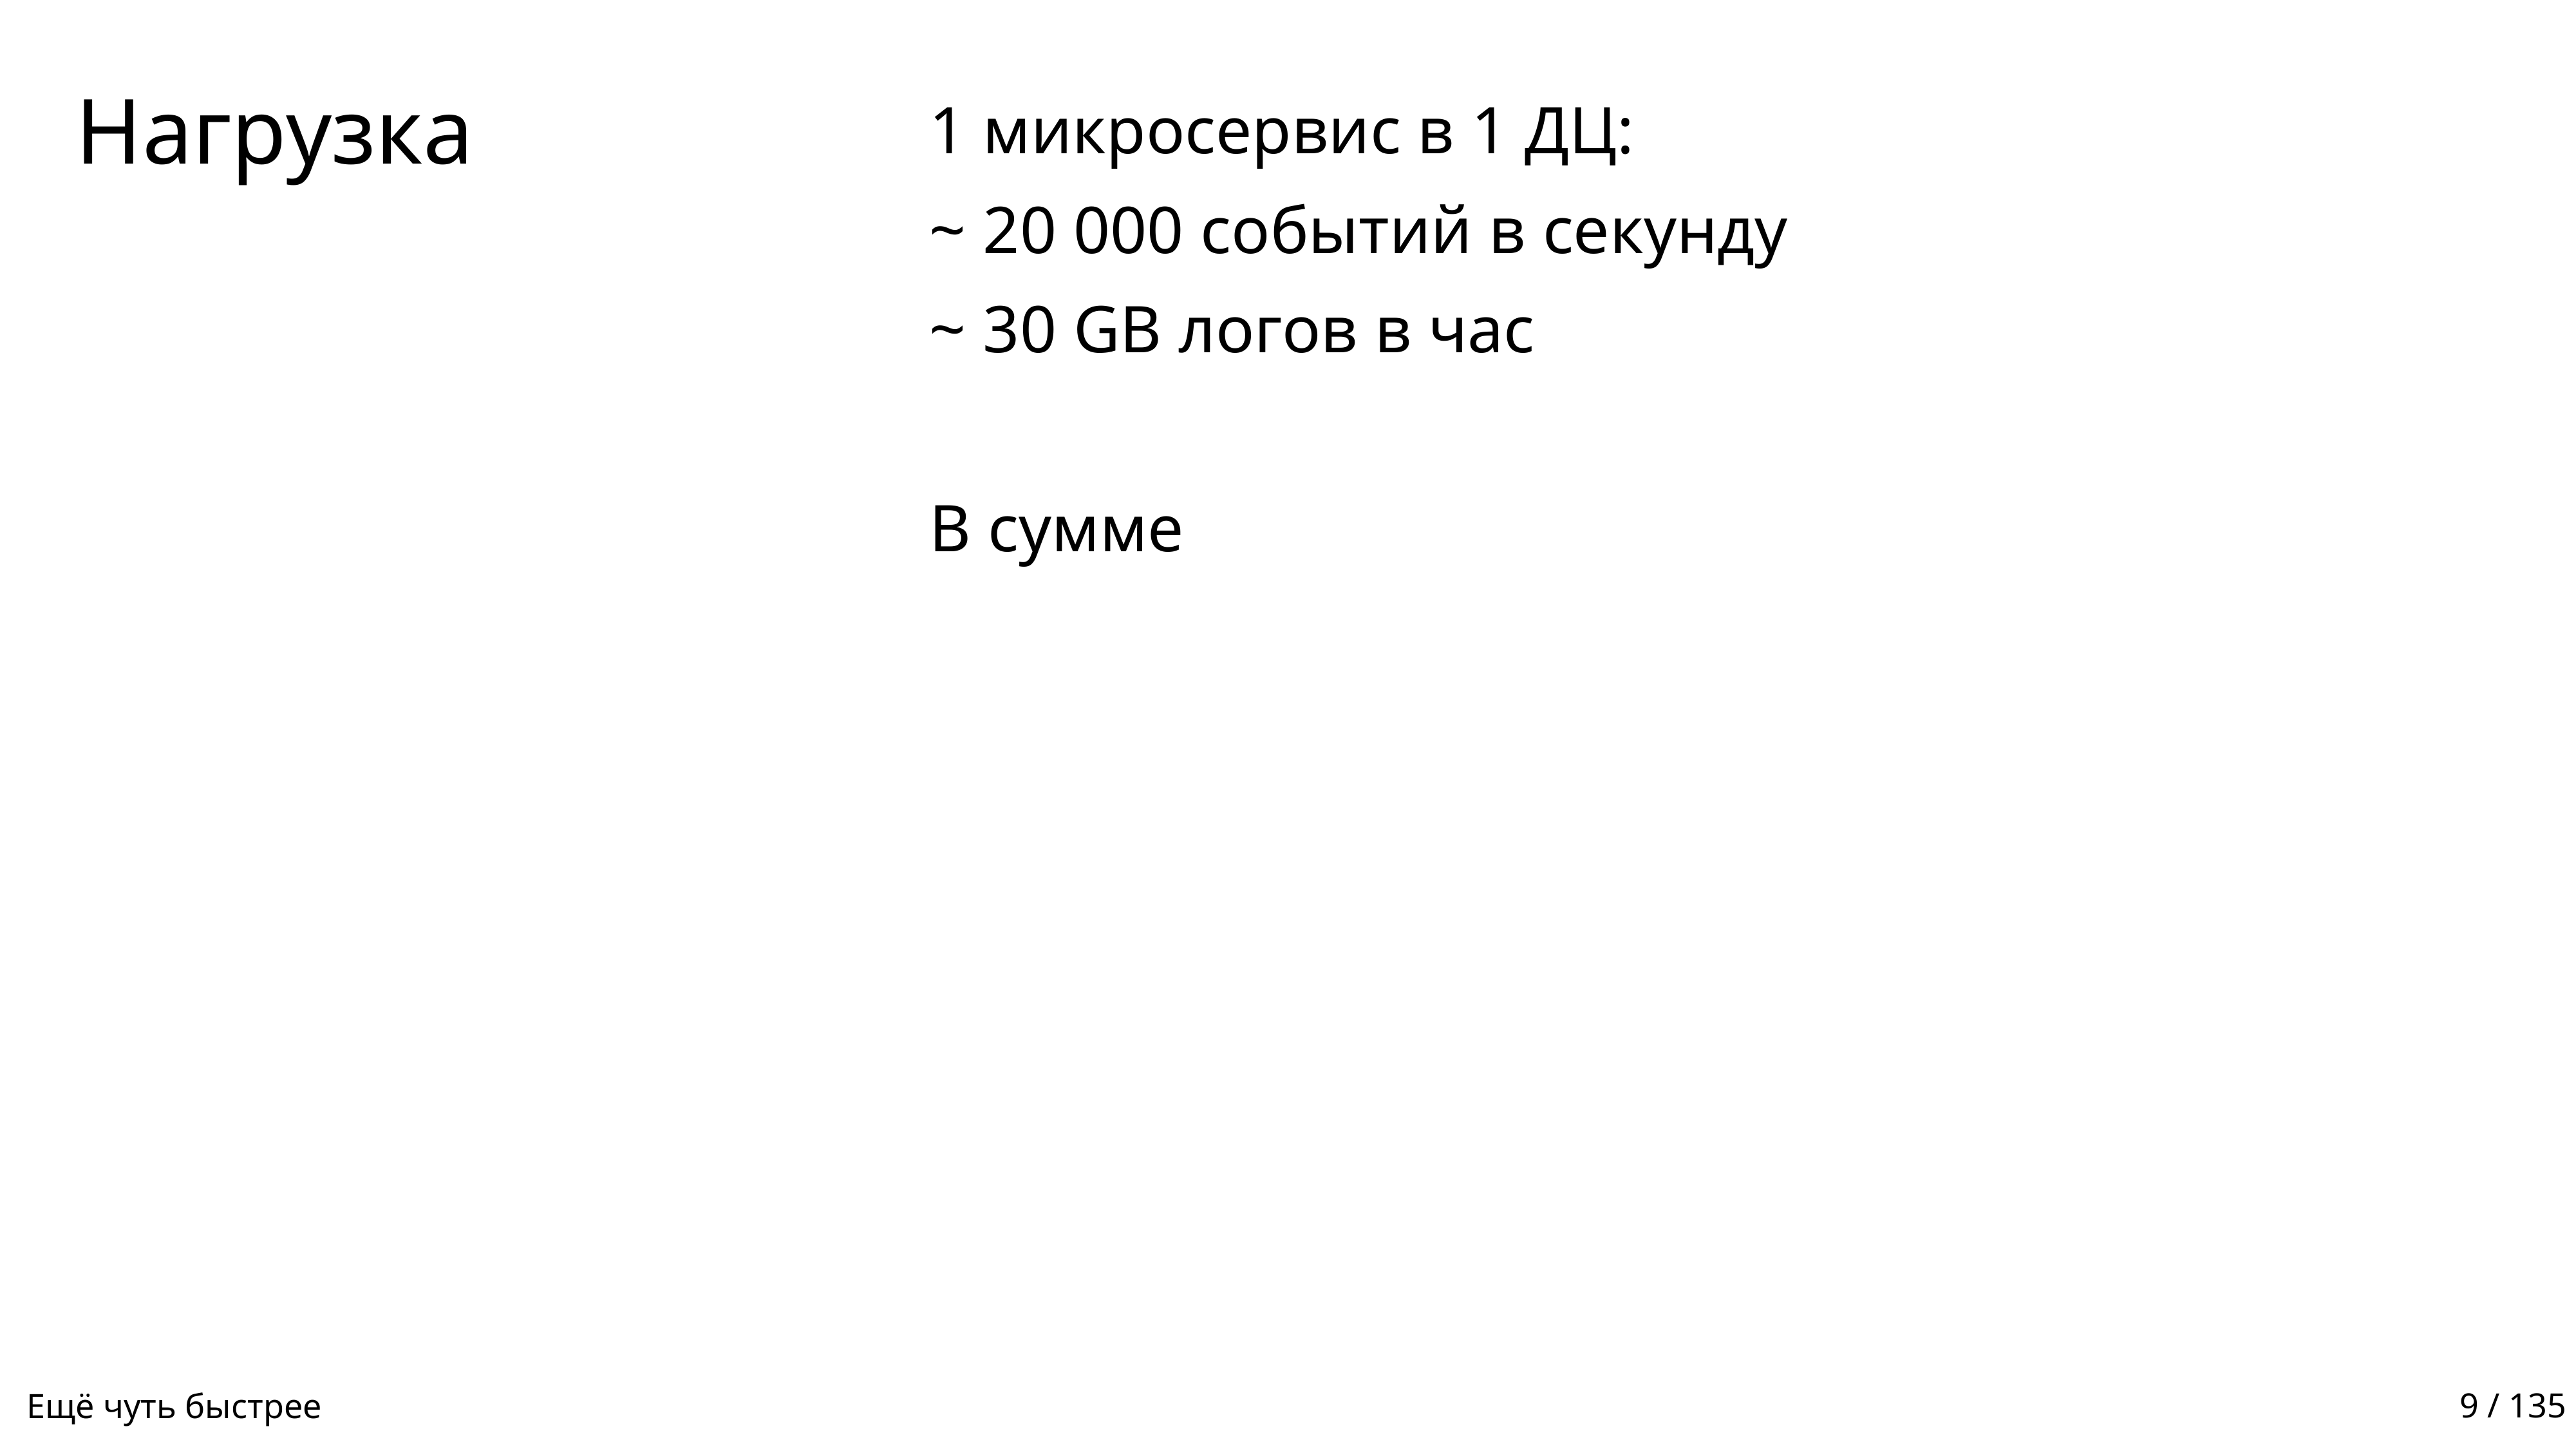

# Нагрузка
1 микросервис в 1 ДЦ:
~ 20 000 событий в секунду
~ 30 GB логов в час
В сумме
Ещё чуть быстрее